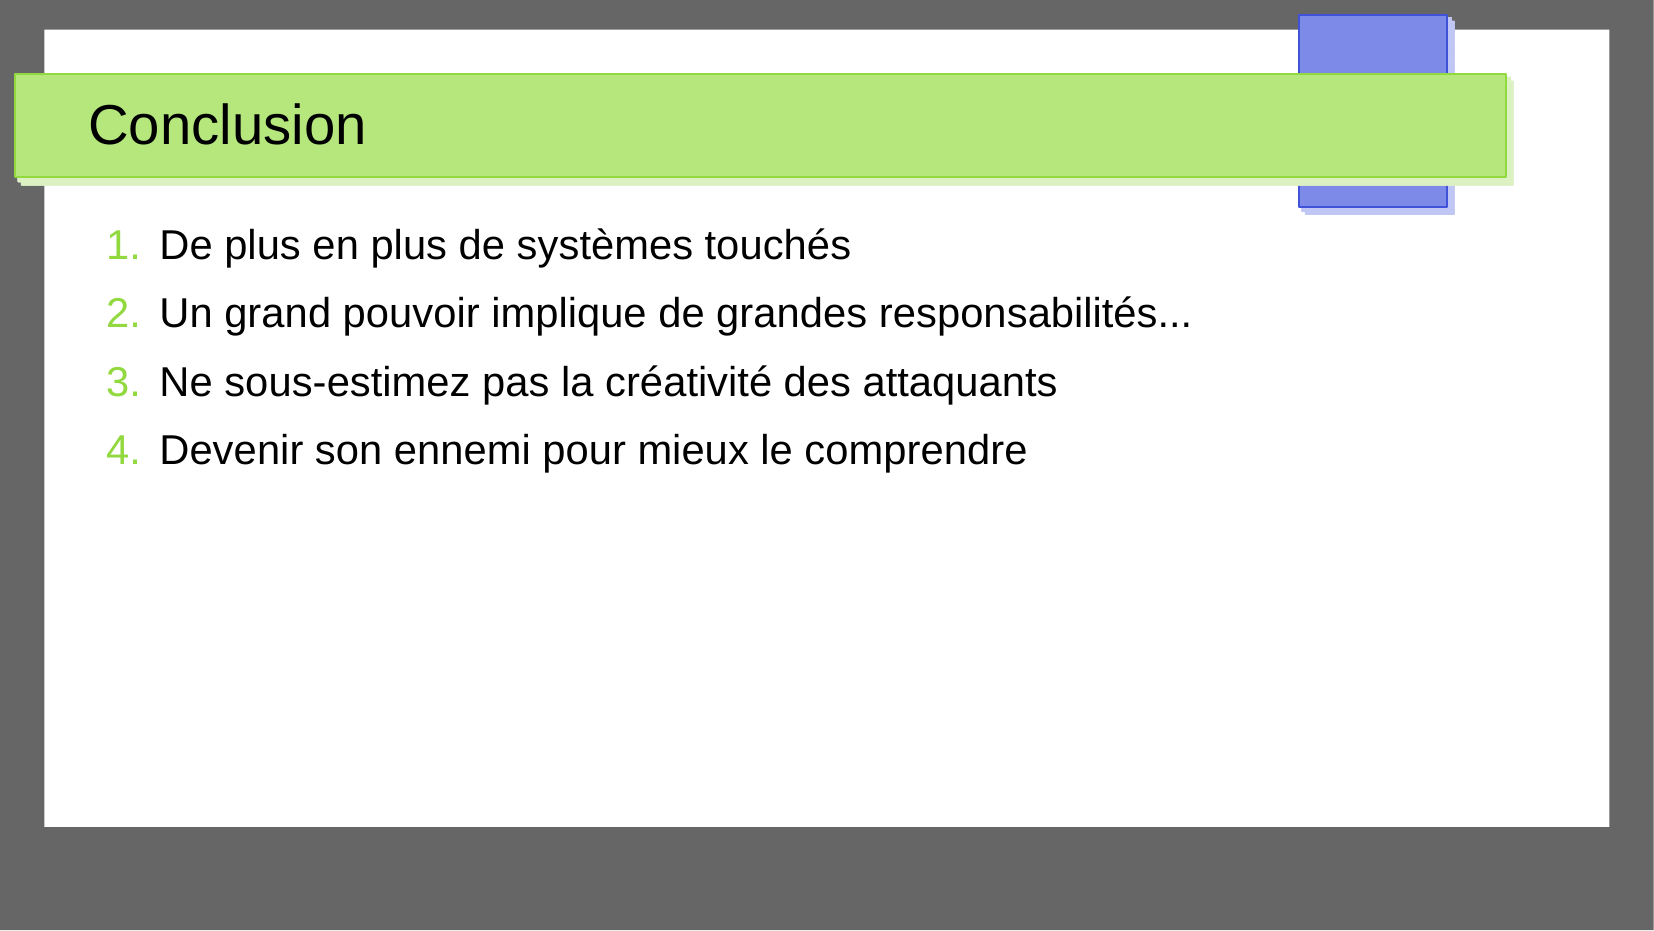

# Conclusion
De plus en plus de systèmes touchés
Un grand pouvoir implique de grandes responsabilités...
Ne sous-estimez pas la créativité des attaquants
Devenir son ennemi pour mieux le comprendre